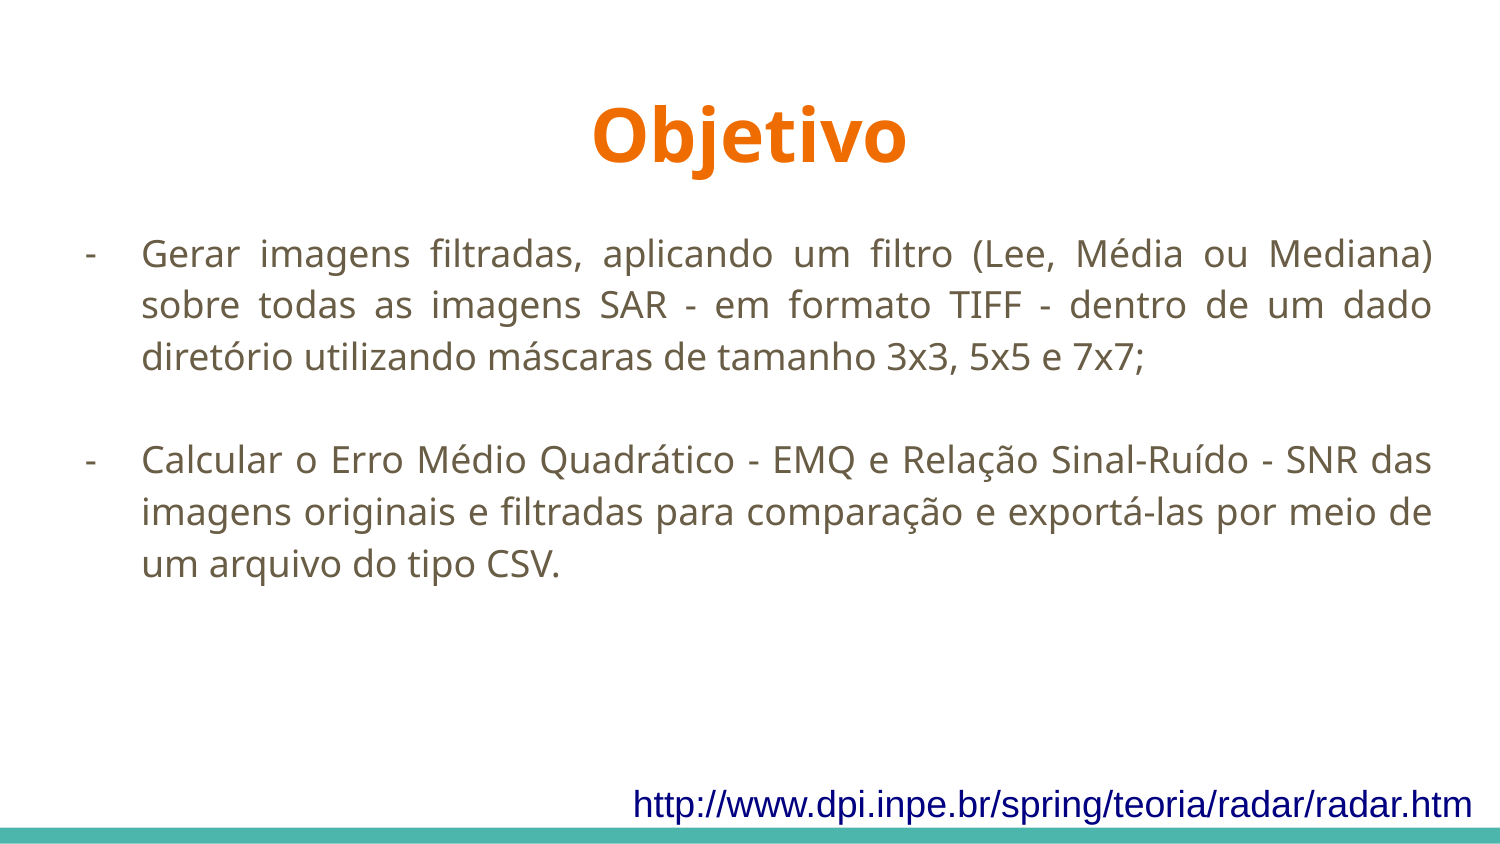

# Objetivo
Gerar imagens filtradas, aplicando um filtro (Lee, Média ou Mediana) sobre todas as imagens SAR - em formato TIFF - dentro de um dado diretório utilizando máscaras de tamanho 3x3, 5x5 e 7x7;
Calcular o Erro Médio Quadrático - EMQ e Relação Sinal-Ruído - SNR das imagens originais e filtradas para comparação e exportá-las por meio de um arquivo do tipo CSV.
http://www.dpi.inpe.br/spring/teoria/radar/radar.htm